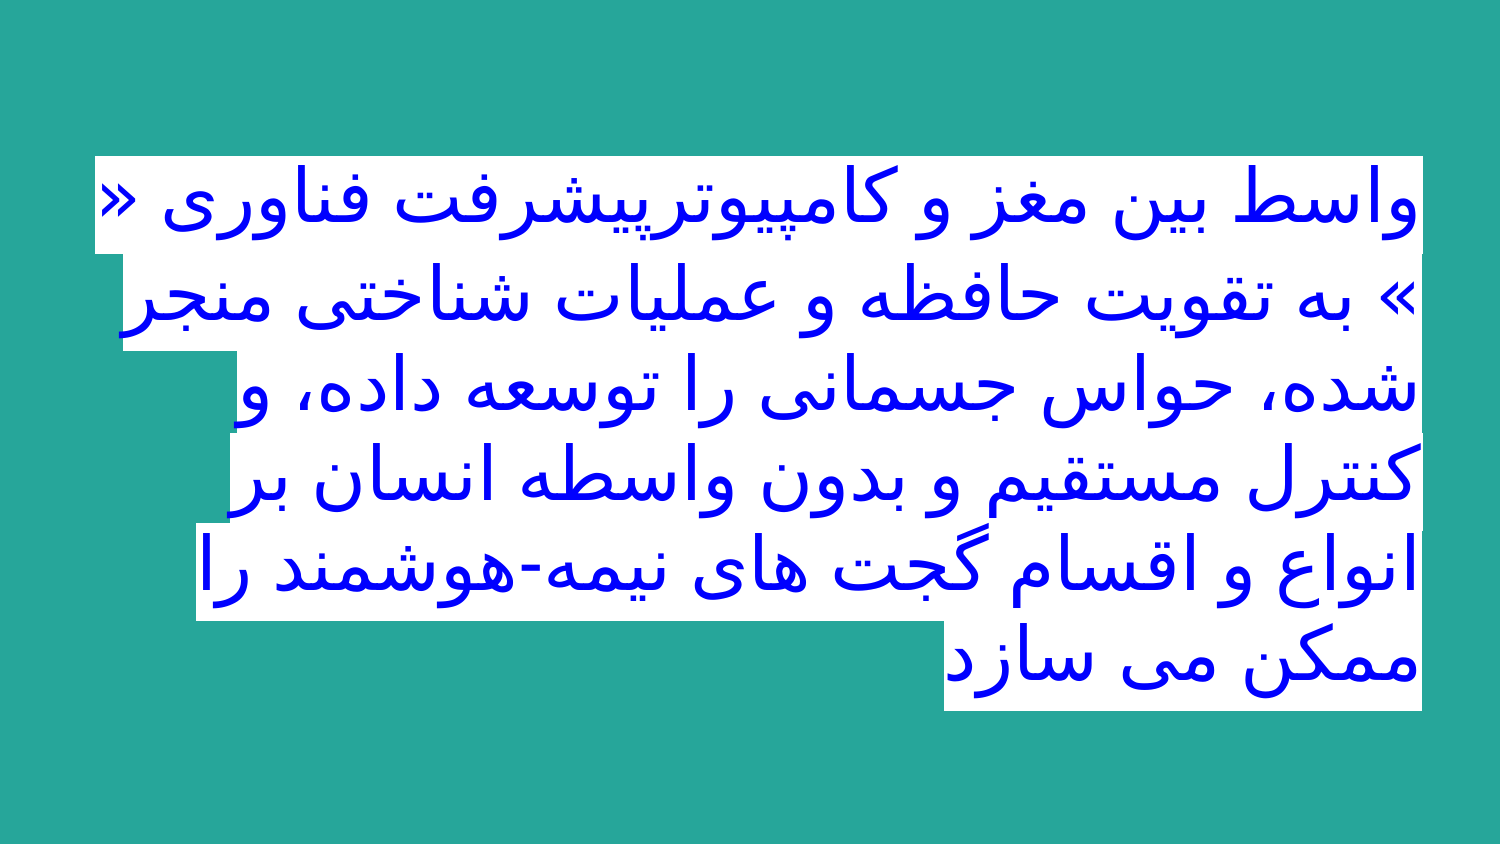

# پیشرفت فناوری «واسط بین مغز و کامپیوتر» به تقویت حافظه و عملیات شناختی منجر شده، حواس جسمانی را توسعه داده، و کنترل مستقیم و بدون واسطه انسان بر انواع و اقسام گجت های نیمه-هوشمند را ممکن می سازد